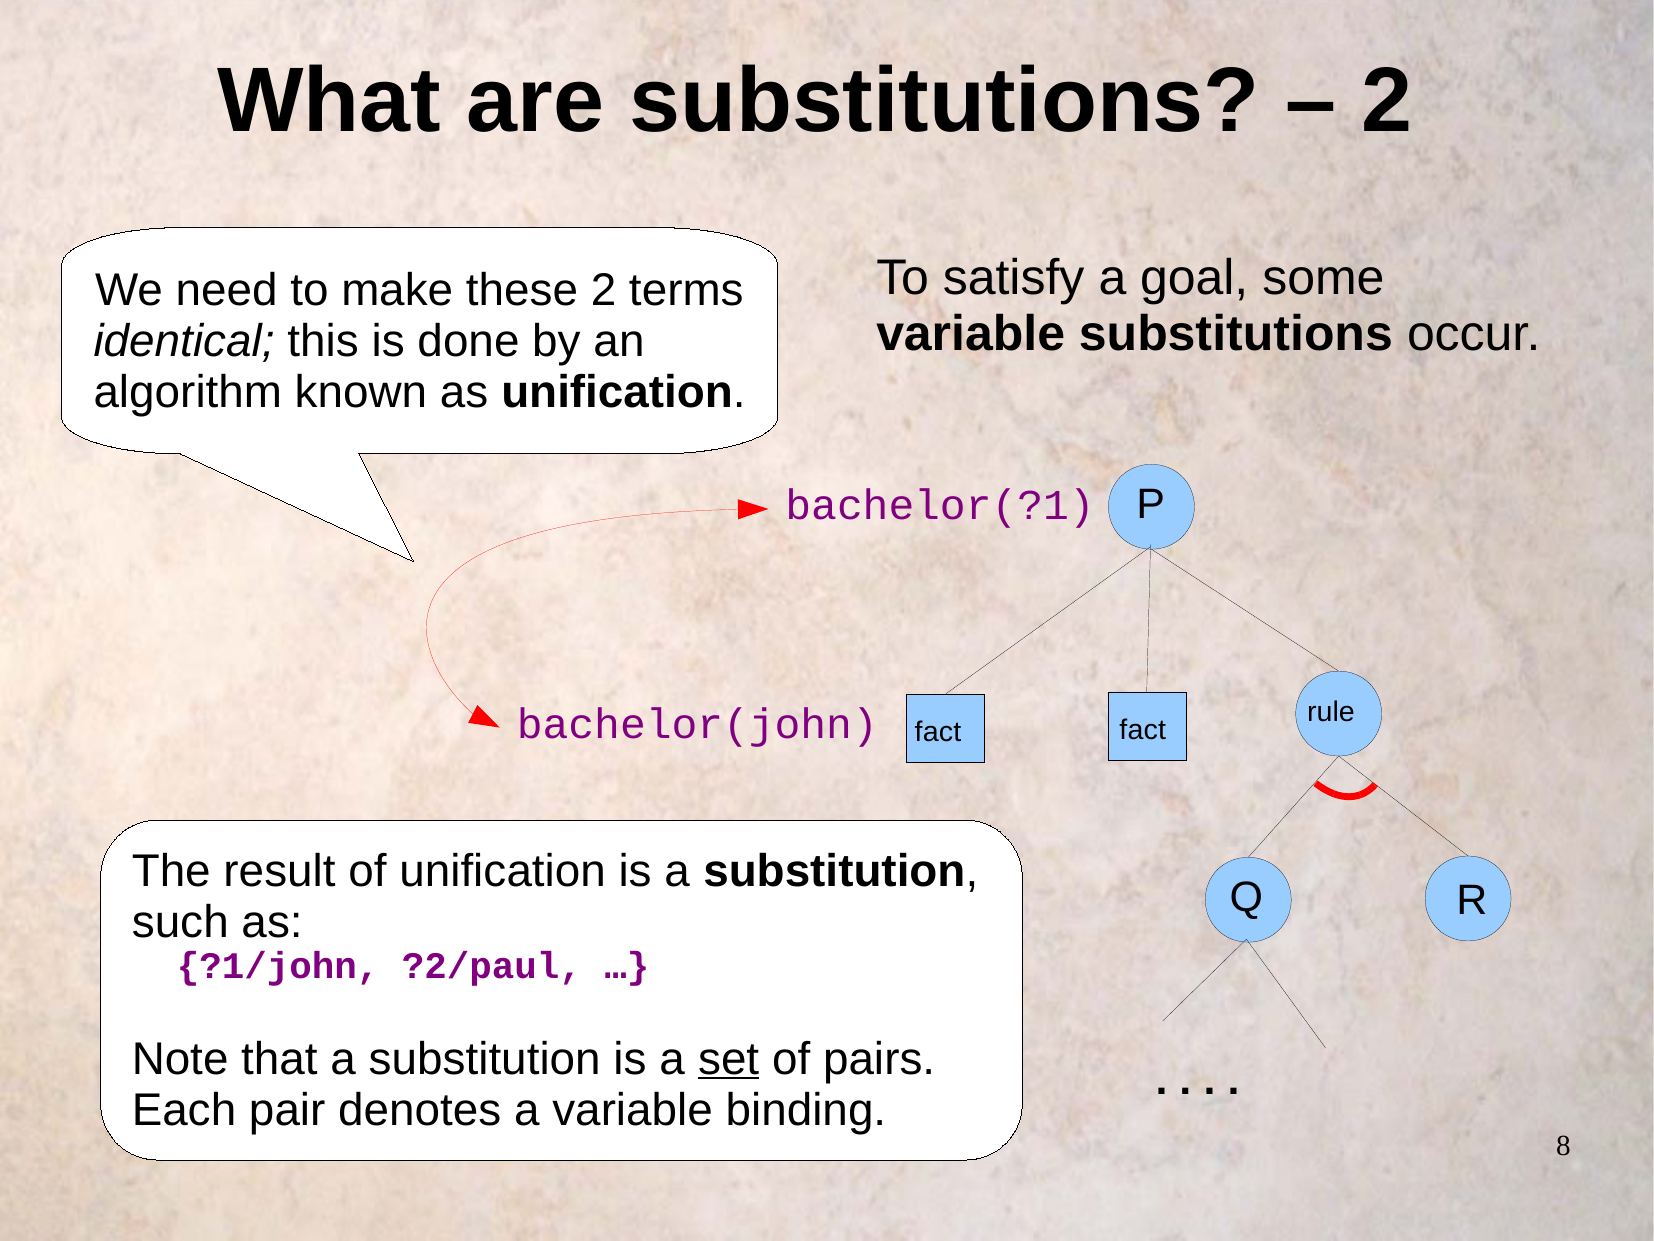

What are substitutions? – 2
We need to make these 2 terms
identical; this is done by an
algorithm known as unification.
To satisfy a goal, some
variable substitutions occur.
The result of unification is a substitution,
such as:
 {?1/john, ?2/paul, …}
Note that a substitution is a set of pairs.
Each pair denotes a variable binding.
8